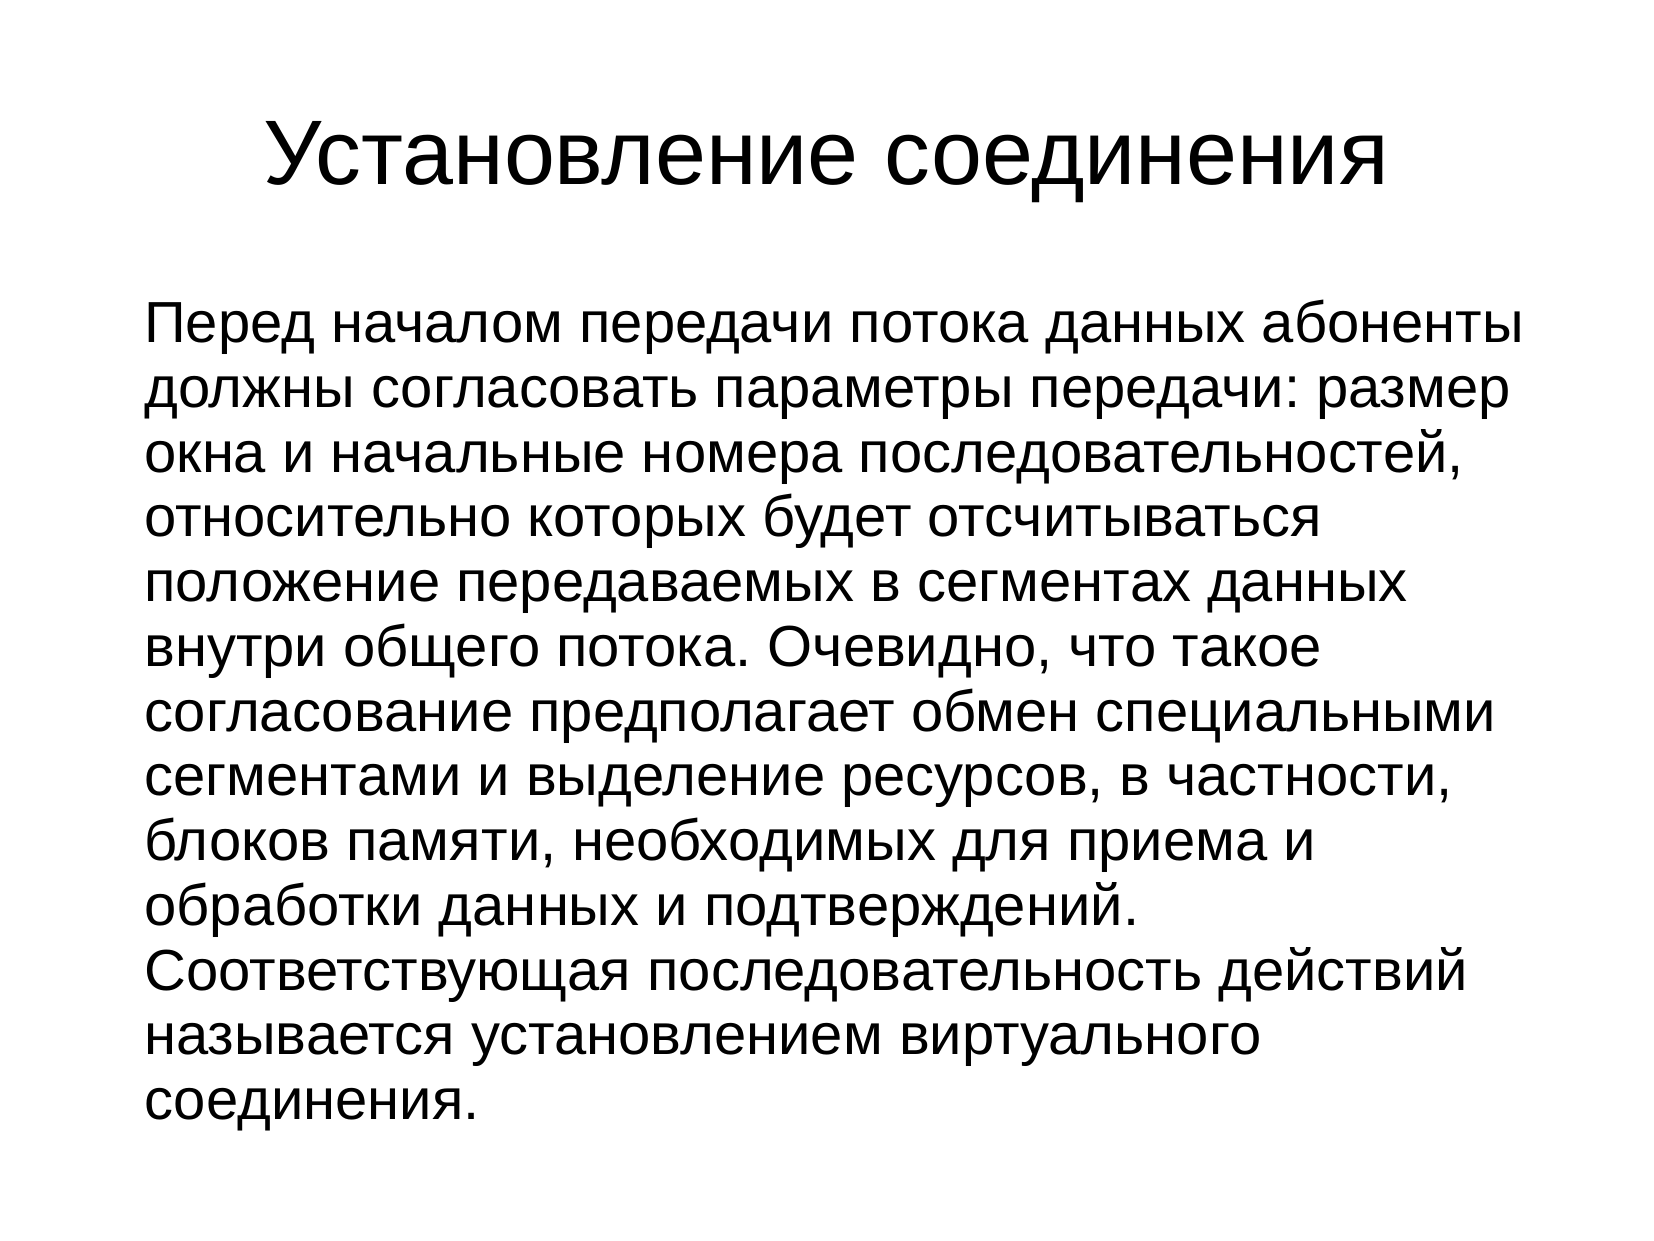

# Установление соединения
Перед началом передачи потока данных абоненты должны согласовать параметры передачи: размер окна и начальные номера последовательностей, относительно которых будет отсчитываться положение передаваемых в сегментах данных внутри общего потока. Очевидно, что такое согласование предполагает обмен специальными сегментами и выделение ресурсов, в частности, блоков памяти, необходимых для приема и обработки данных и подтверждений. Соответствующая последовательность действий называется установлением виртуального соединения.